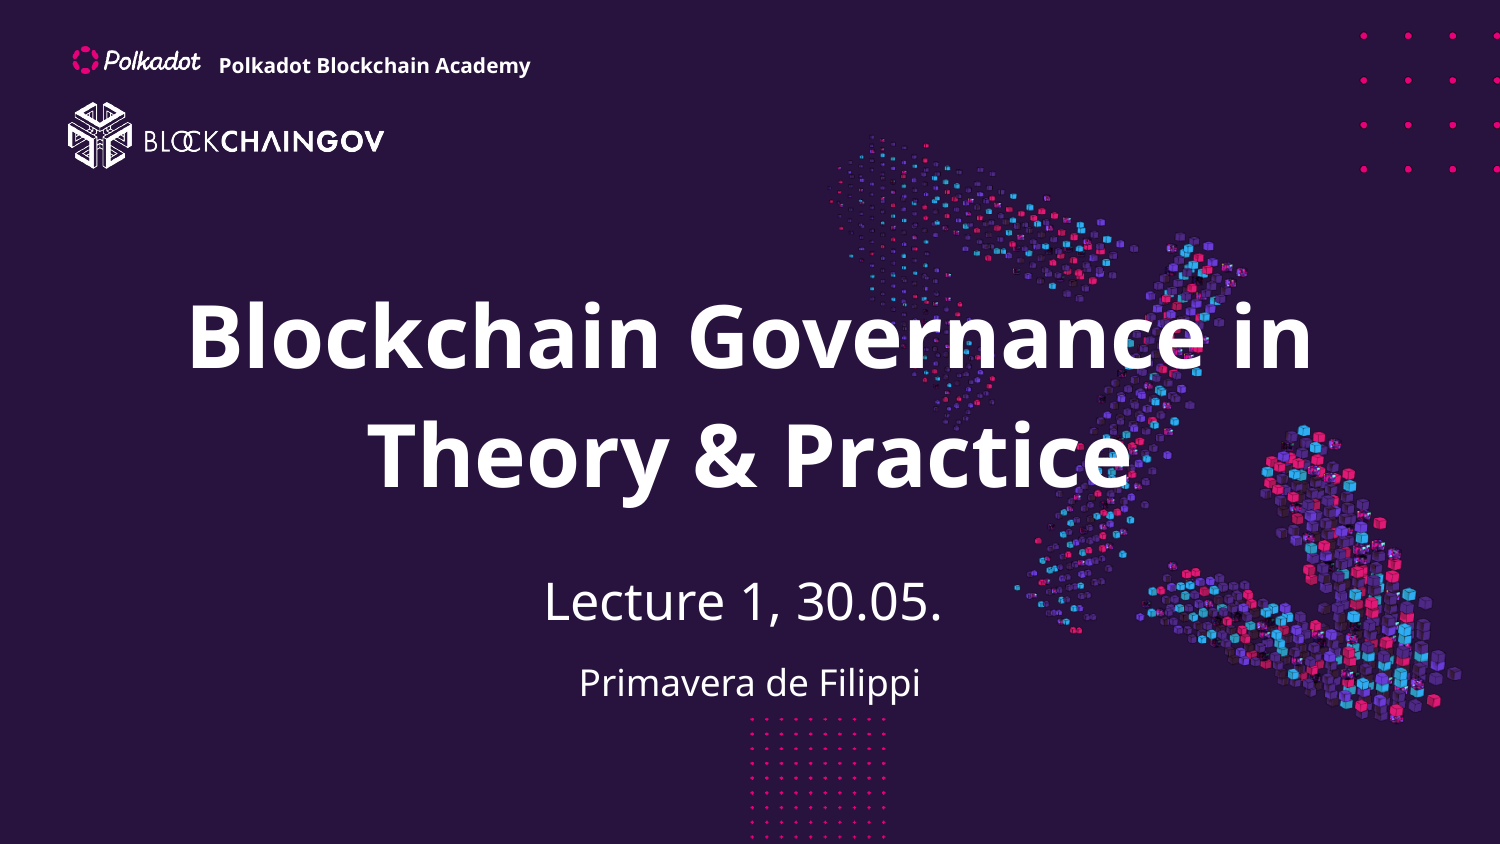

# Blockchain Governance in Theory & Practice
Lecture 1, 30.05.
Primavera de Filippi